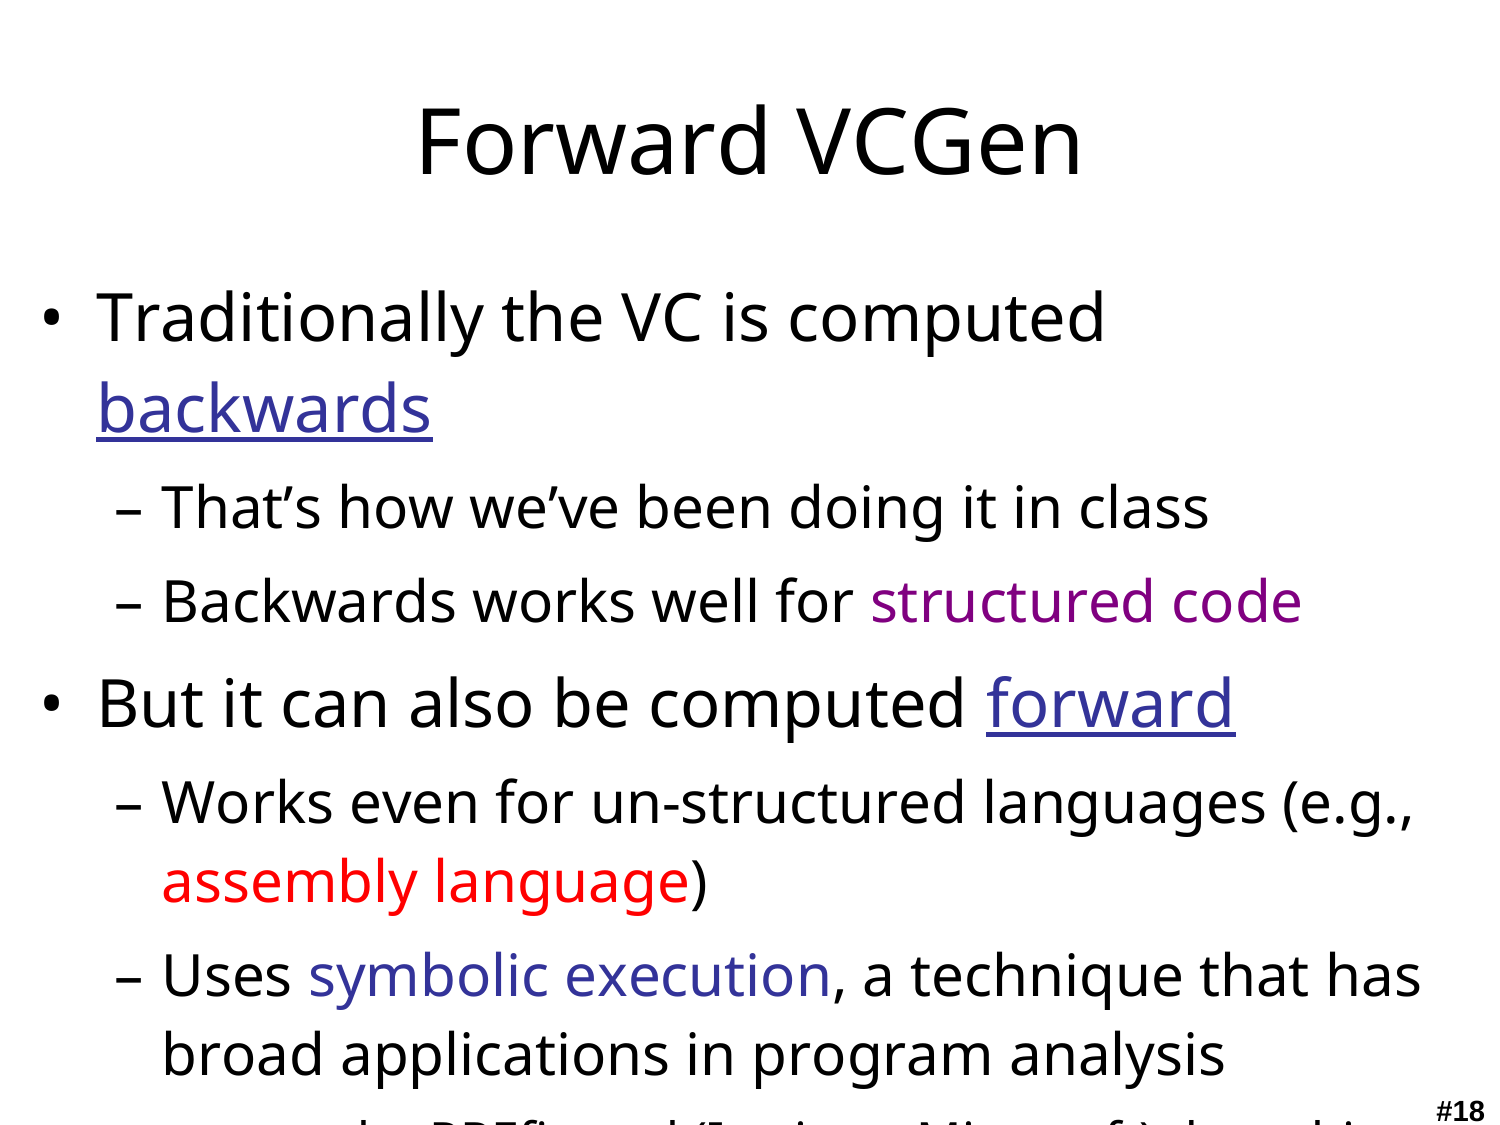

# Forward VCGen
Traditionally the VC is computed backwards
That’s how we’ve been doing it in class
Backwards works well for structured code
But it can also be computed forward
Works even for un-structured languages (e.g., assembly language)
Uses symbolic execution, a technique that has broad applications in program analysis
e.g., the PREfix tool (Intrinsa, Microsoft) does this
Test input generation, document generation, specification mining, security analyses, ...
18